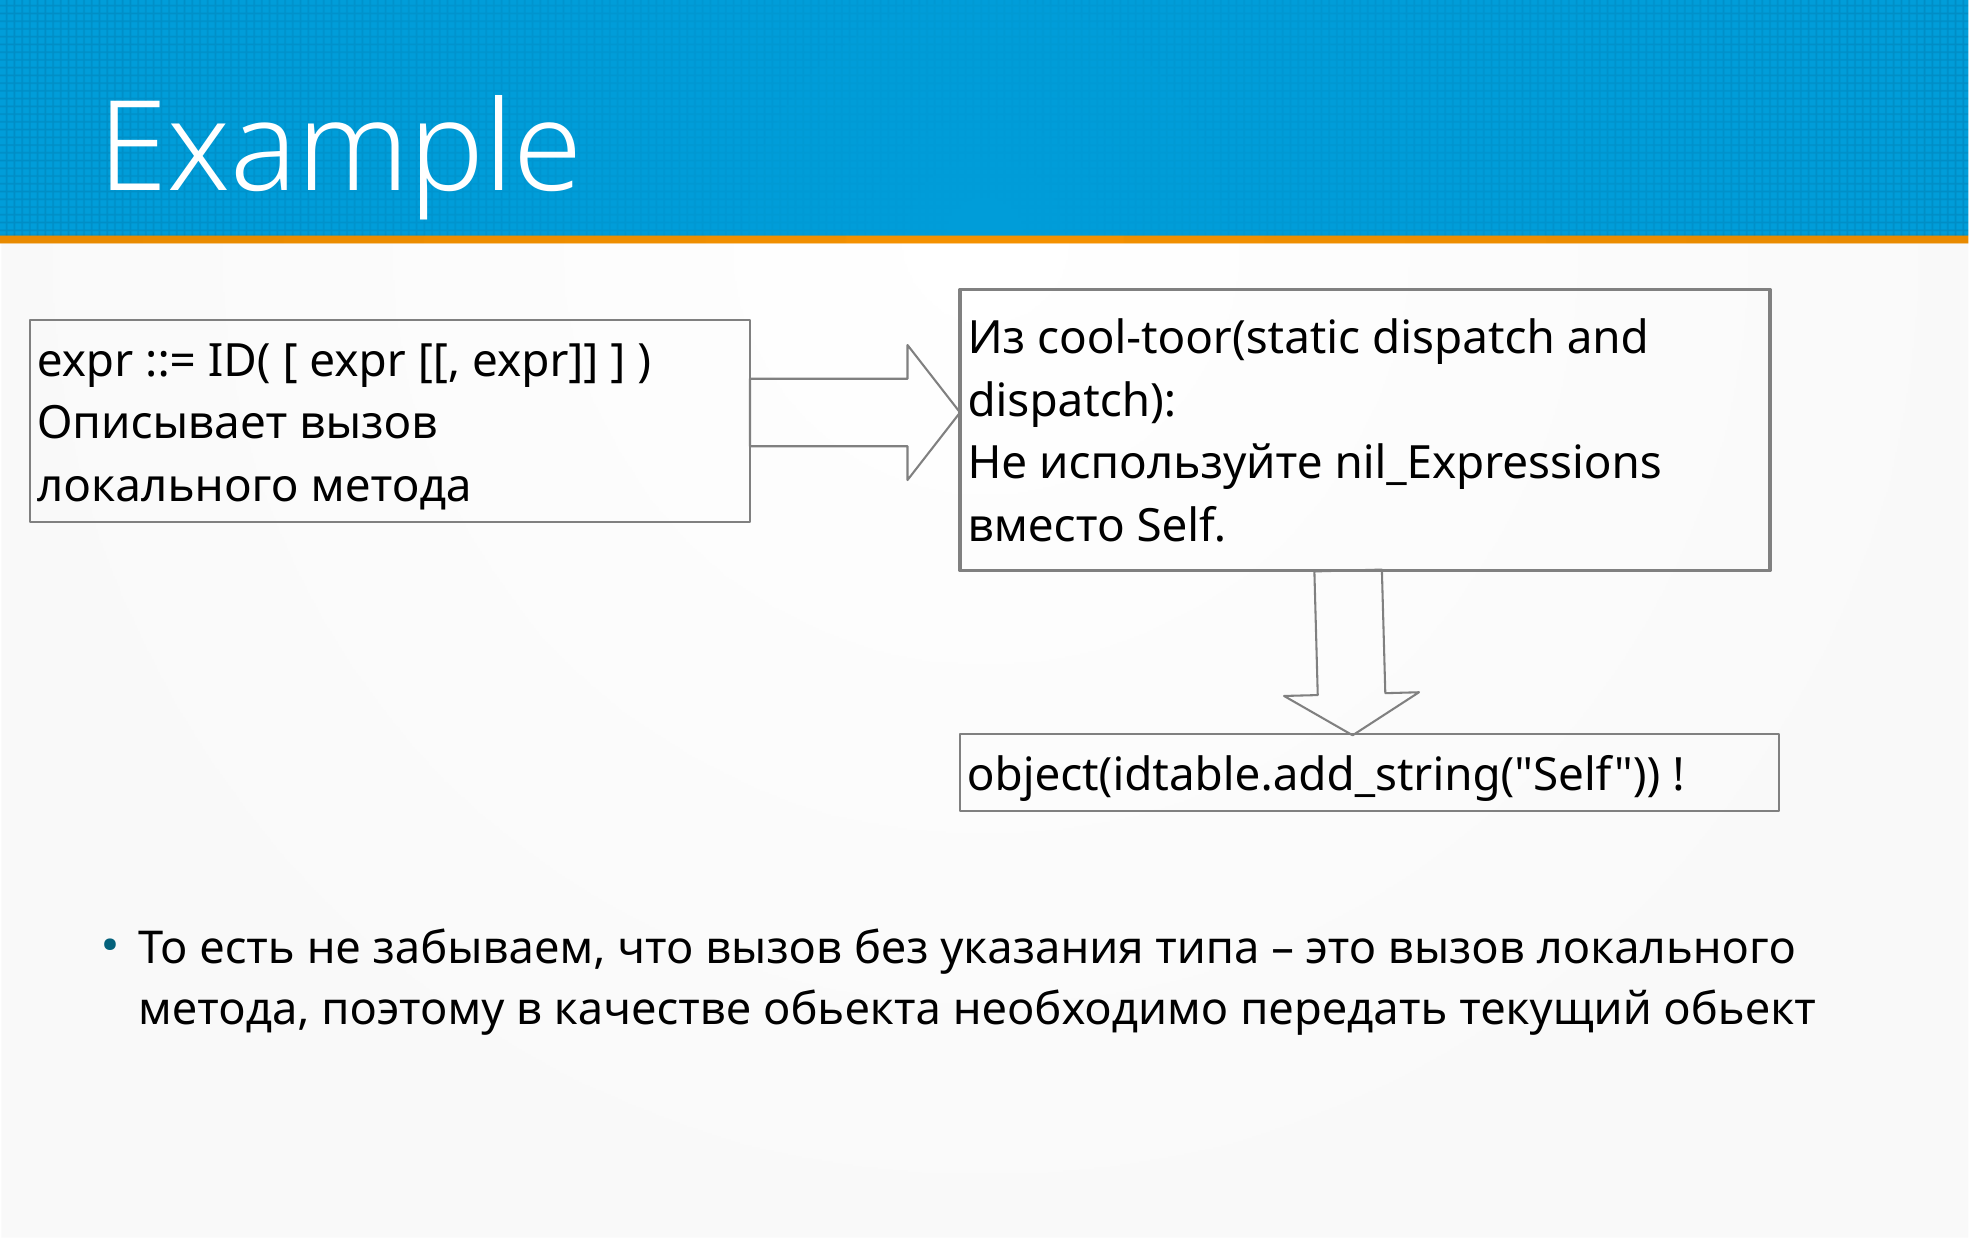

# Example
Из cool-toor(static dispatch and dispatch):
Не используйте nil_Expressions
вместо Self.
expr ::= ID( [ expr [[, expr]] ] )
Описывает вызов
локального метода
object(idtable.add_string("Self")) !
То есть не забываем, что вызов без указания типа – это вызов локального метода, поэтому в качестве обьекта необходимо передать текущий обьект